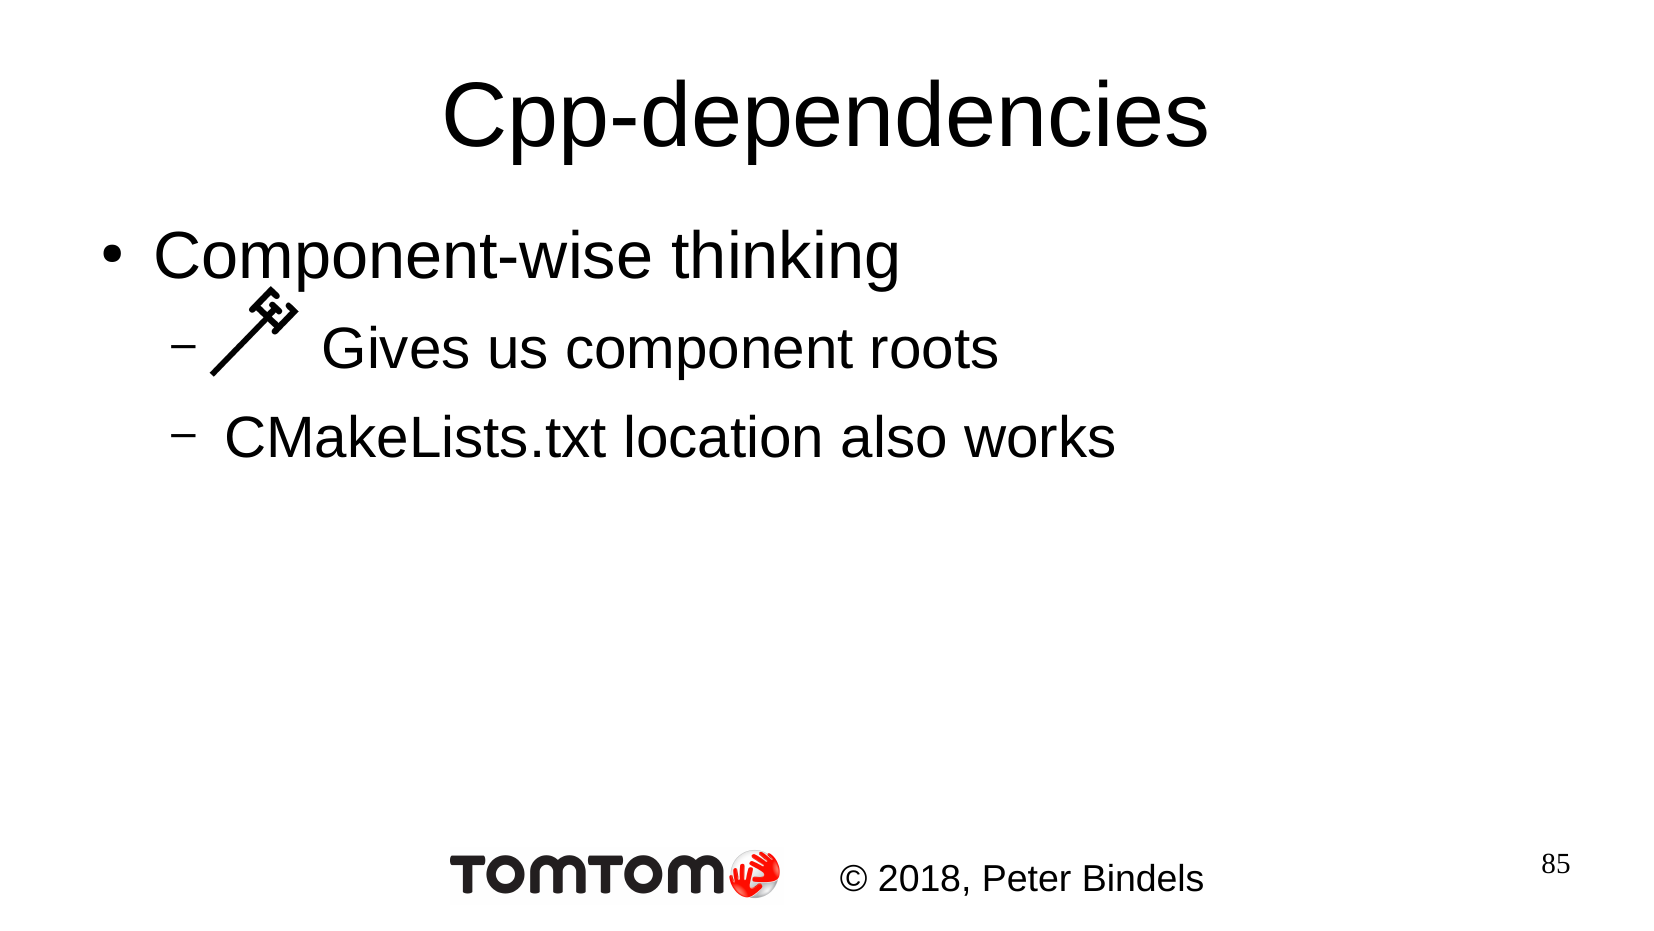

Cpp-dependencies
# Component-wise thinking
 Gives us component roots
CMakeLists.txt location also works
85